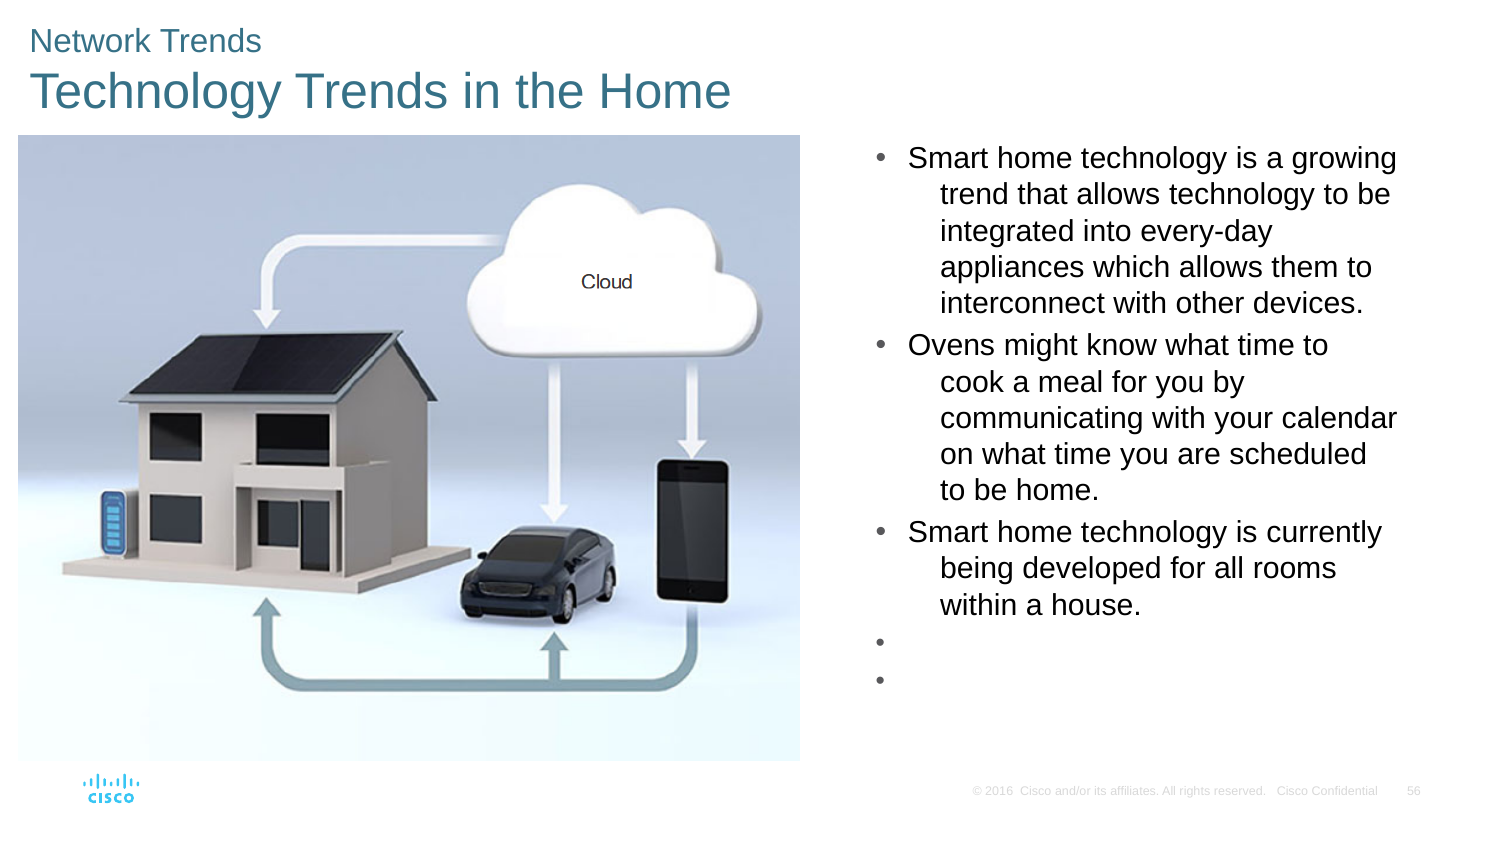

# Network Trends Technology Trends in the Home
Smart home technology is a growing trend that allows technology to be integrated into every-day appliances which allows them to interconnect with other devices.
Ovens might know what time to cook a meal for you by communicating with your calendar on what time you are scheduled to be home.
Smart home technology is currently being developed for all rooms within a house.